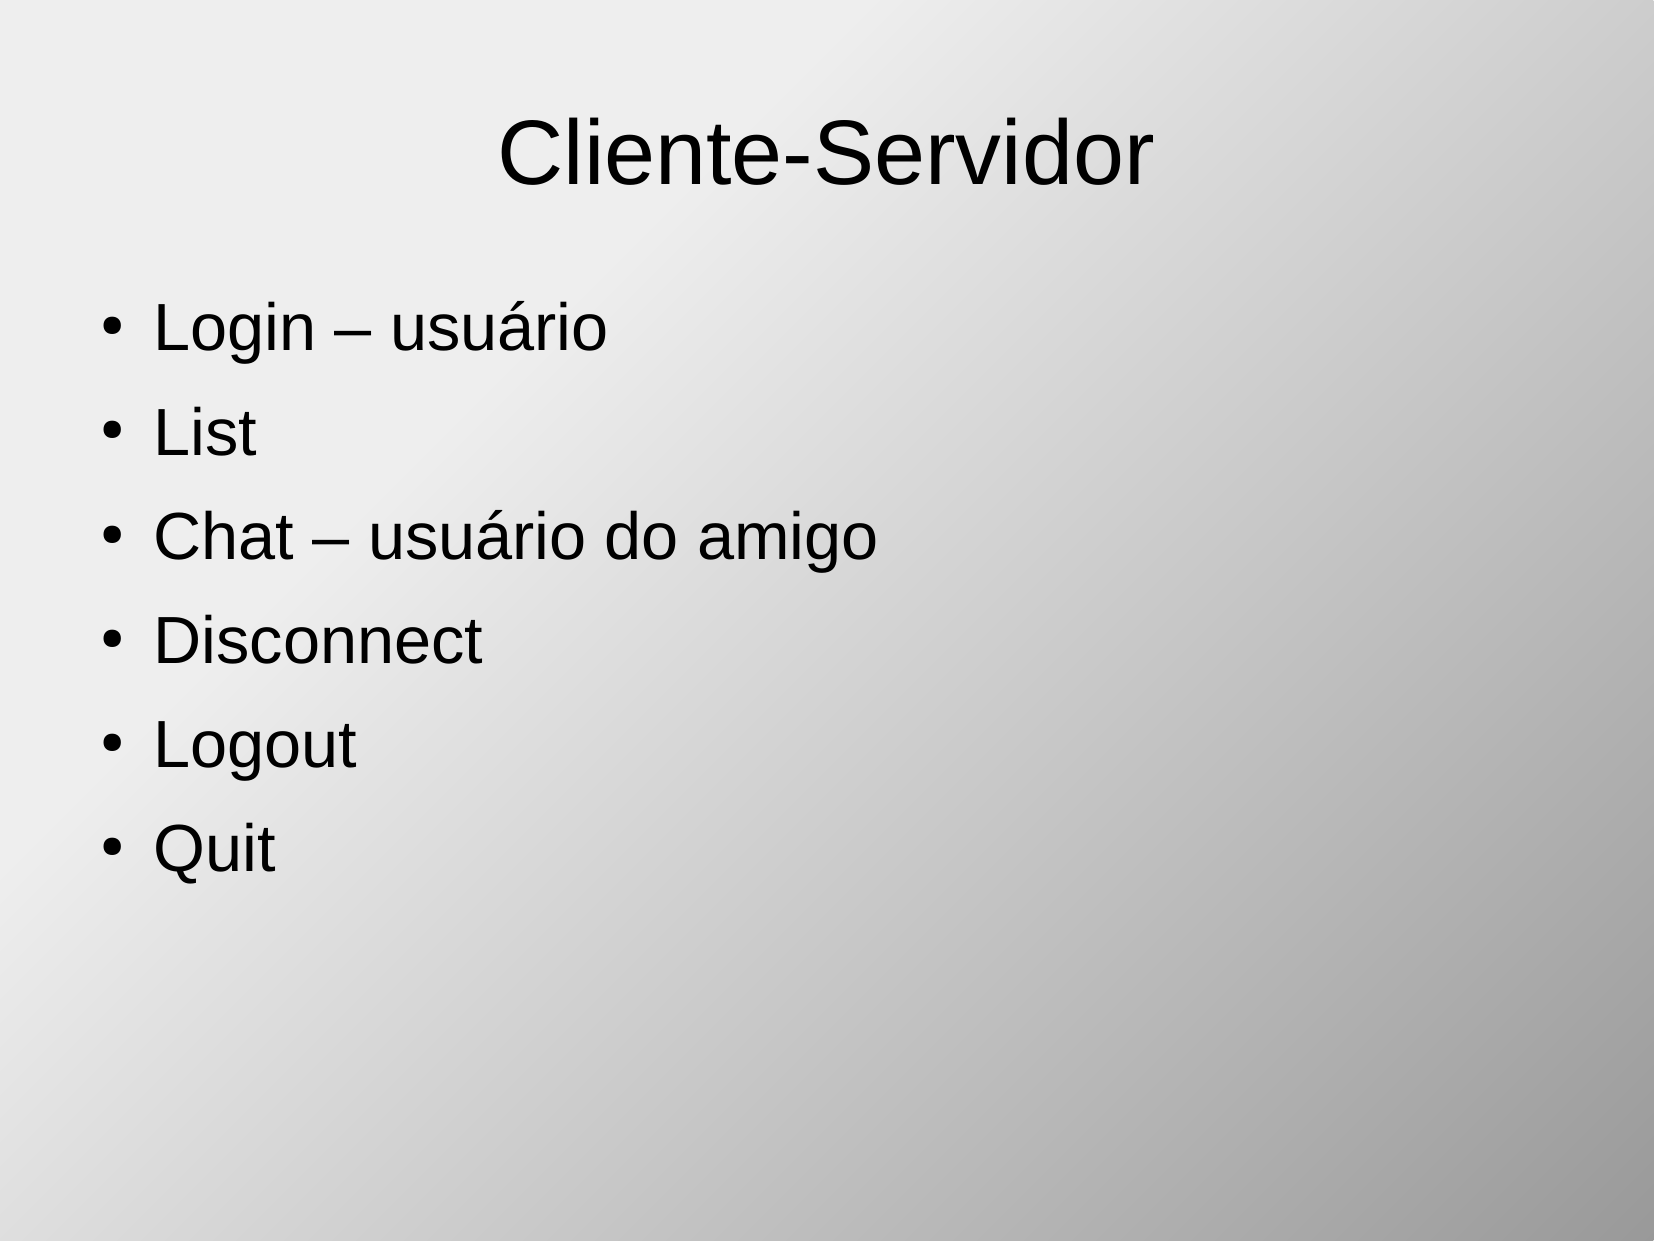

# Cliente-Servidor
Login – usuário
List
Chat – usuário do amigo
Disconnect
Logout
Quit